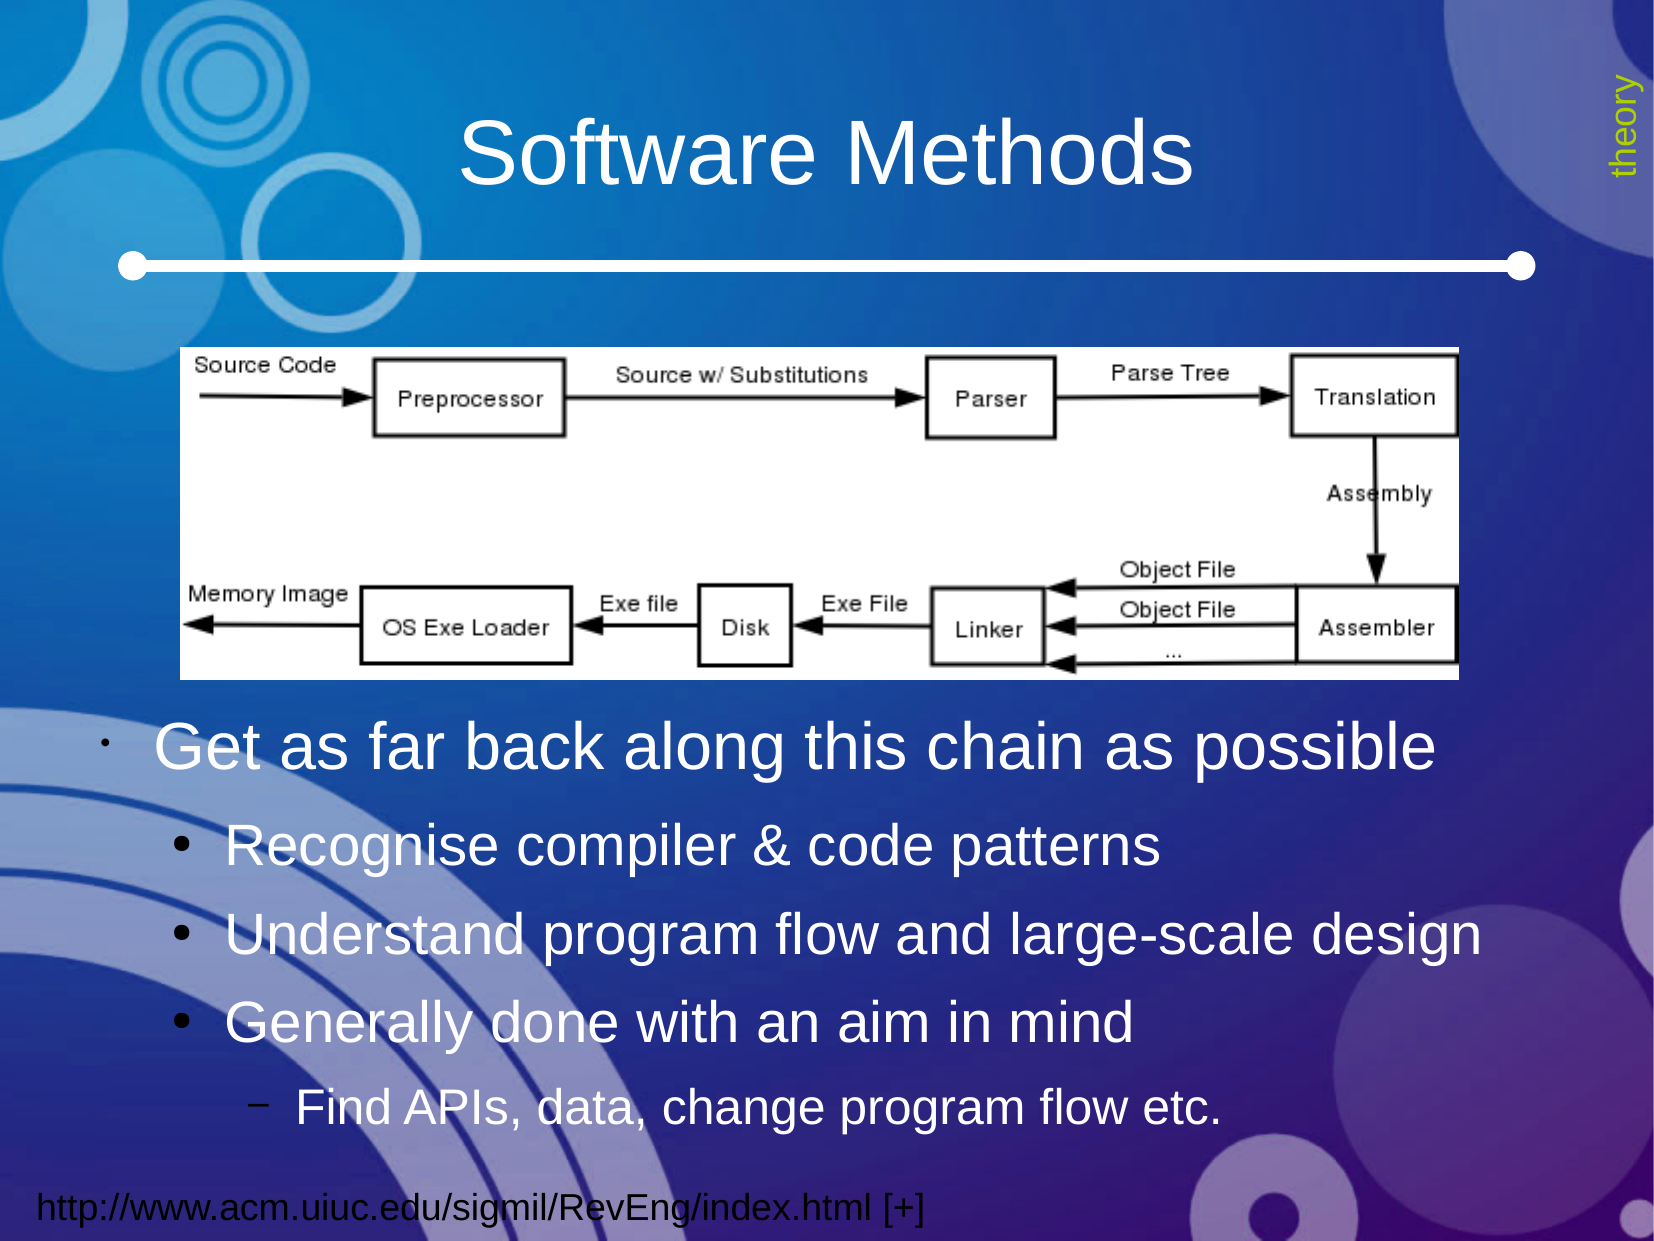

# Software Methods
Get as far back along this chain as possible
Recognise compiler & code patterns
Understand program flow and large-scale design
Generally done with an aim in mind
Find APIs, data, change program flow etc.
http://www.acm.uiuc.edu/sigmil/RevEng/index.html [+]